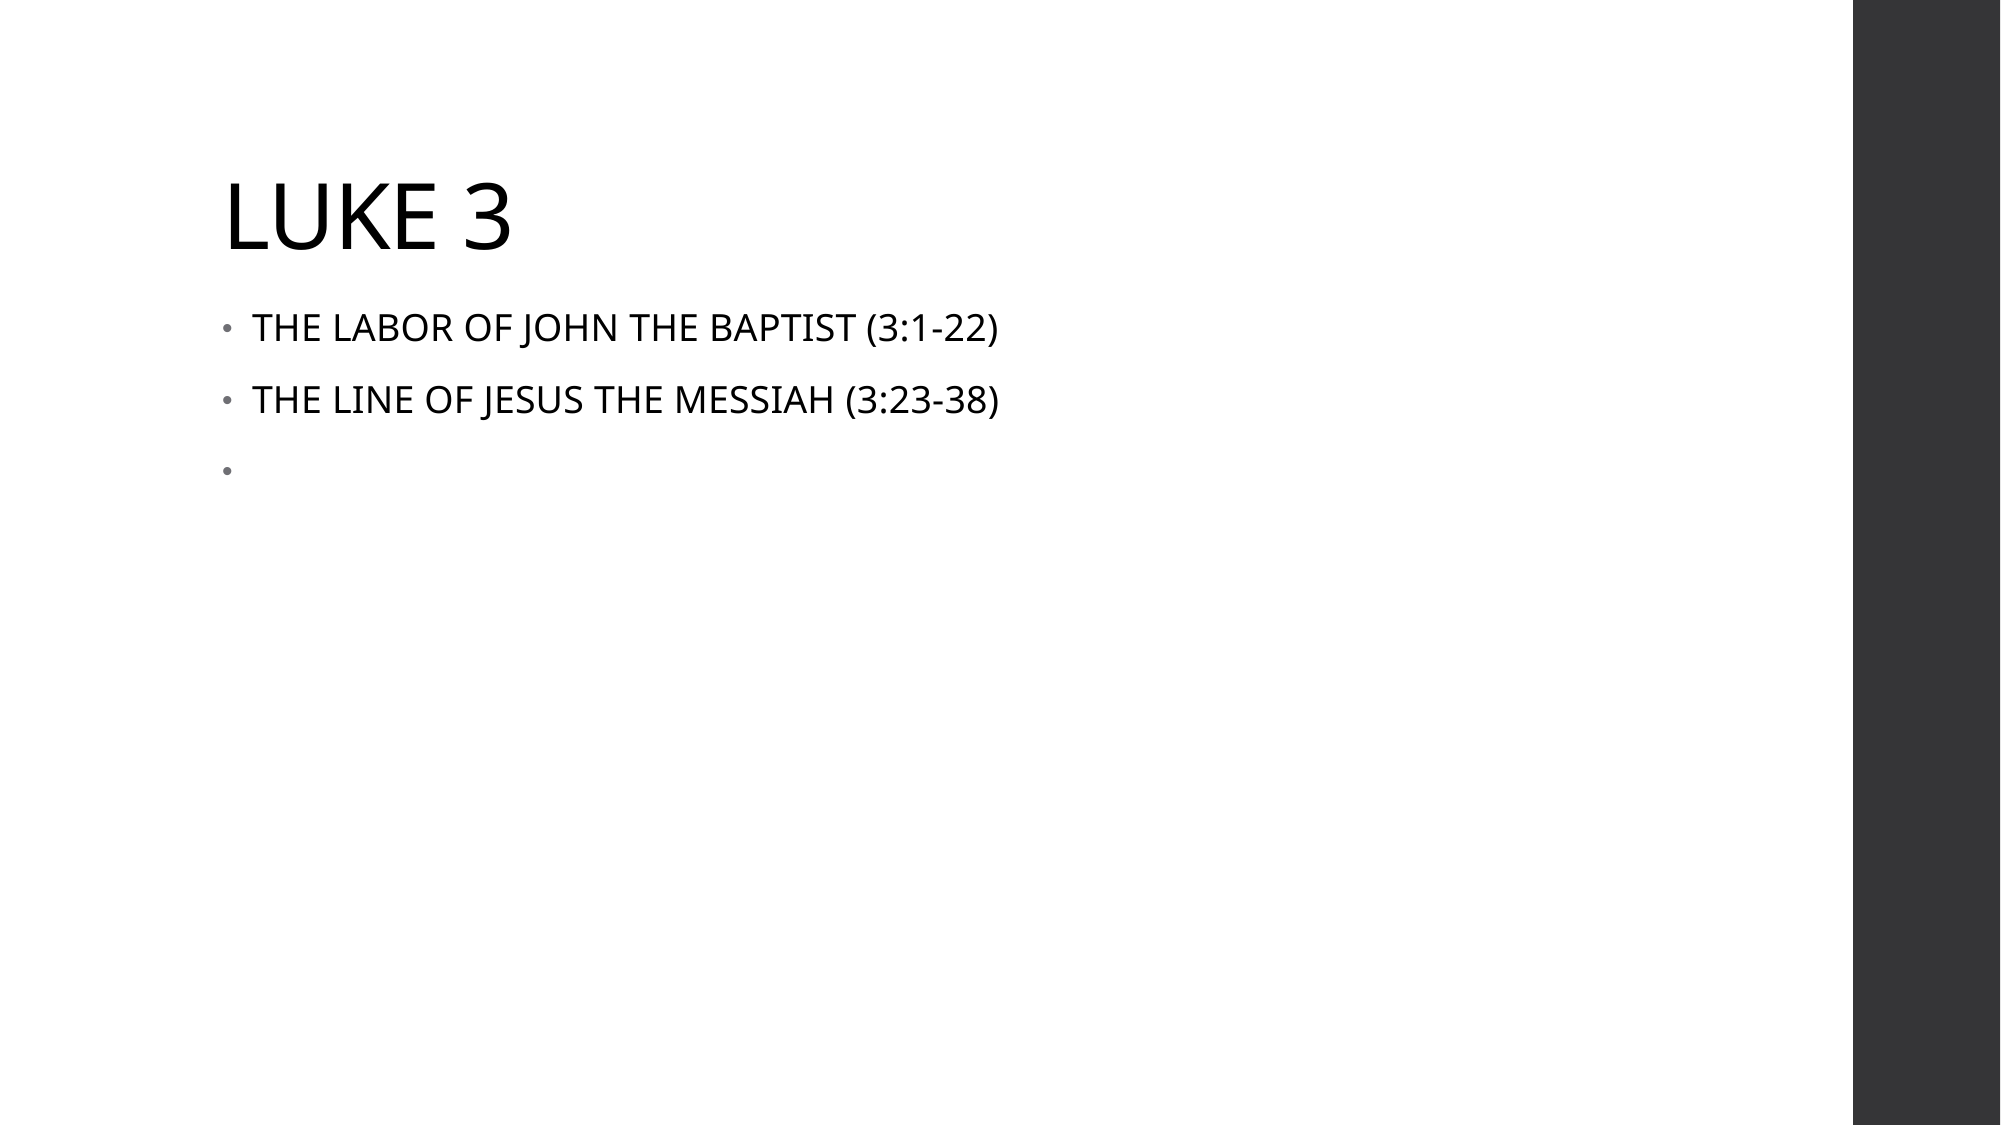

# LUKE 3
THE LABOR OF JOHN THE BAPTIST (3:1-22)
THE LINE OF JESUS THE MESSIAH (3:23-38)